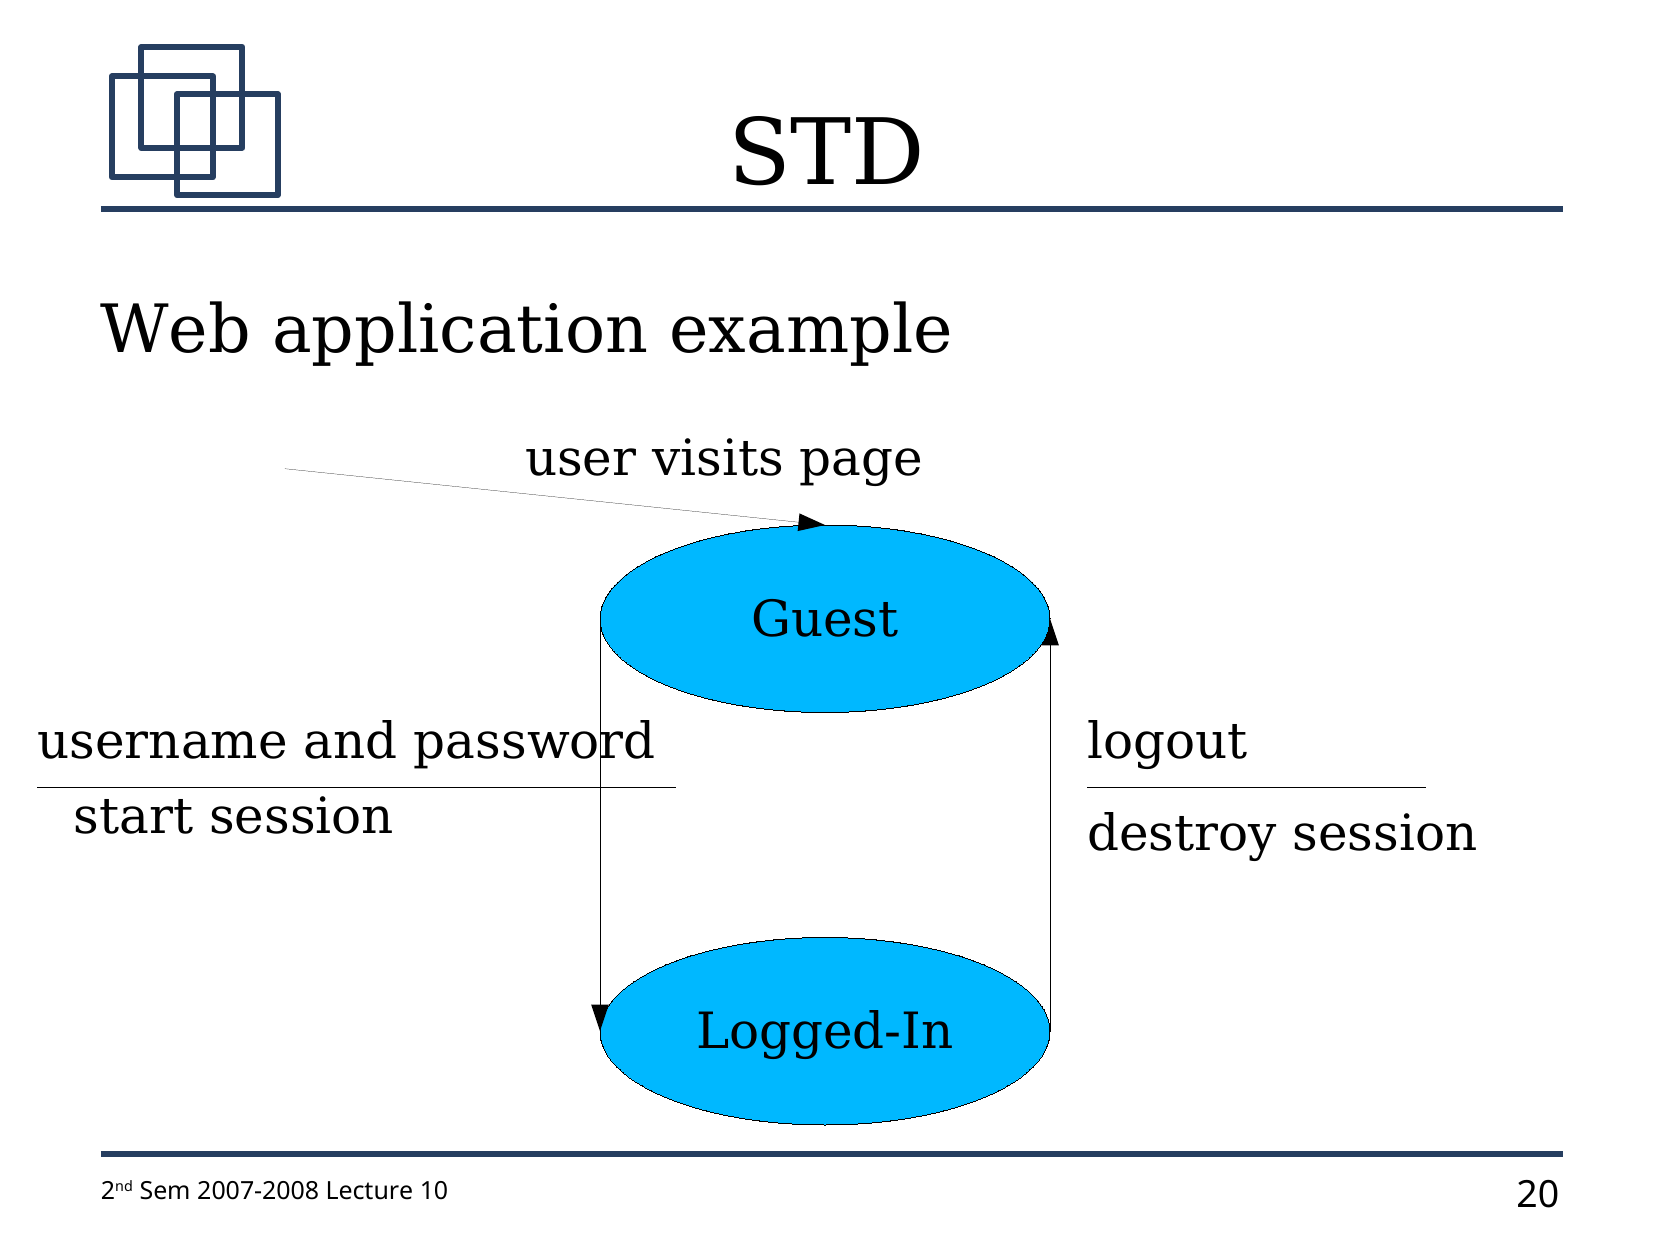

# STD
Web application example
user visits page
Guest
username and password
logout
	start session
destroy session
Logged-In